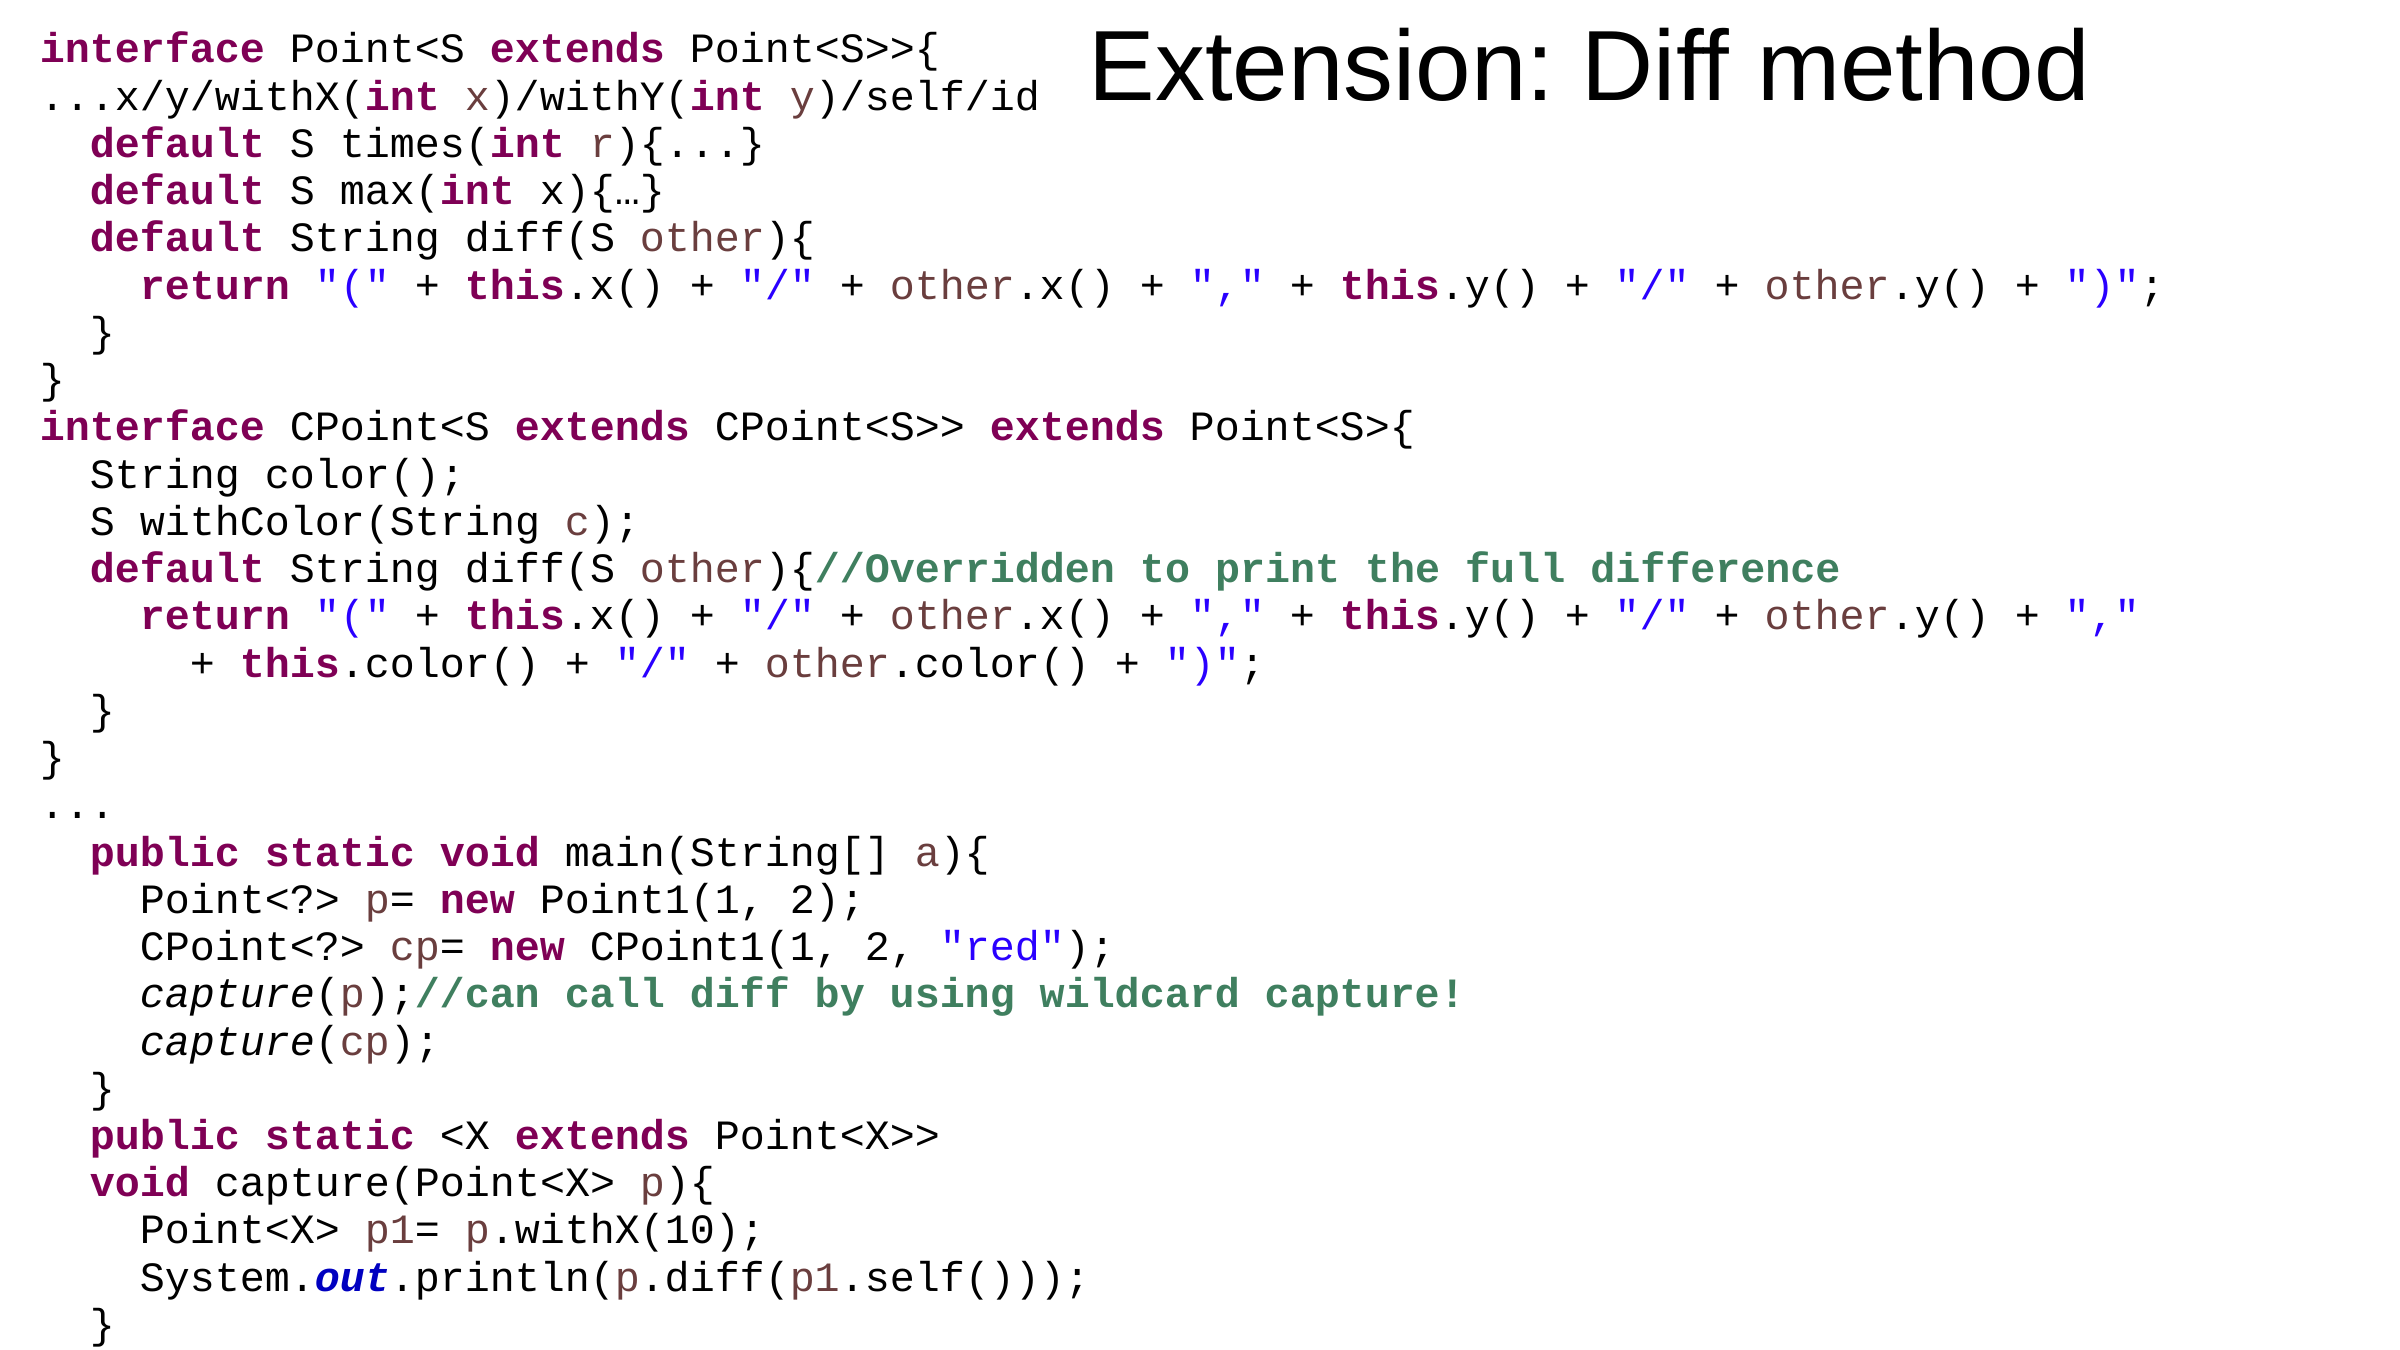

# Extension: Diff method
interface Point<S extends Point<S>>{
...x/y/withX(int x)/withY(int y)/self/id
 default S times(int r){...}
 default S max(int x){…}
 default String diff(S other){
 return "(" + this.x() + "/" + other.x() + "," + this.y() + "/" + other.y() + ")";
 }
}
interface CPoint<S extends CPoint<S>> extends Point<S>{
 String color();
 S withColor(String c);
 default String diff(S other){//Overridden to print the full difference
 return "(" + this.x() + "/" + other.x() + "," + this.y() + "/" + other.y() + ","
 + this.color() + "/" + other.color() + ")";
 }
}
...
 public static void main(String[] a){
 Point<?> p= new Point1(1, 2);
 CPoint<?> cp= new CPoint1(1, 2, "red");
 capture(p);//can call diff by using wildcard capture!
 capture(cp);
 }
 public static <X extends Point<X>>
 void capture(Point<X> p){
 Point<X> p1= p.withX(10);
 System.out.println(p.diff(p1.self()));
 }